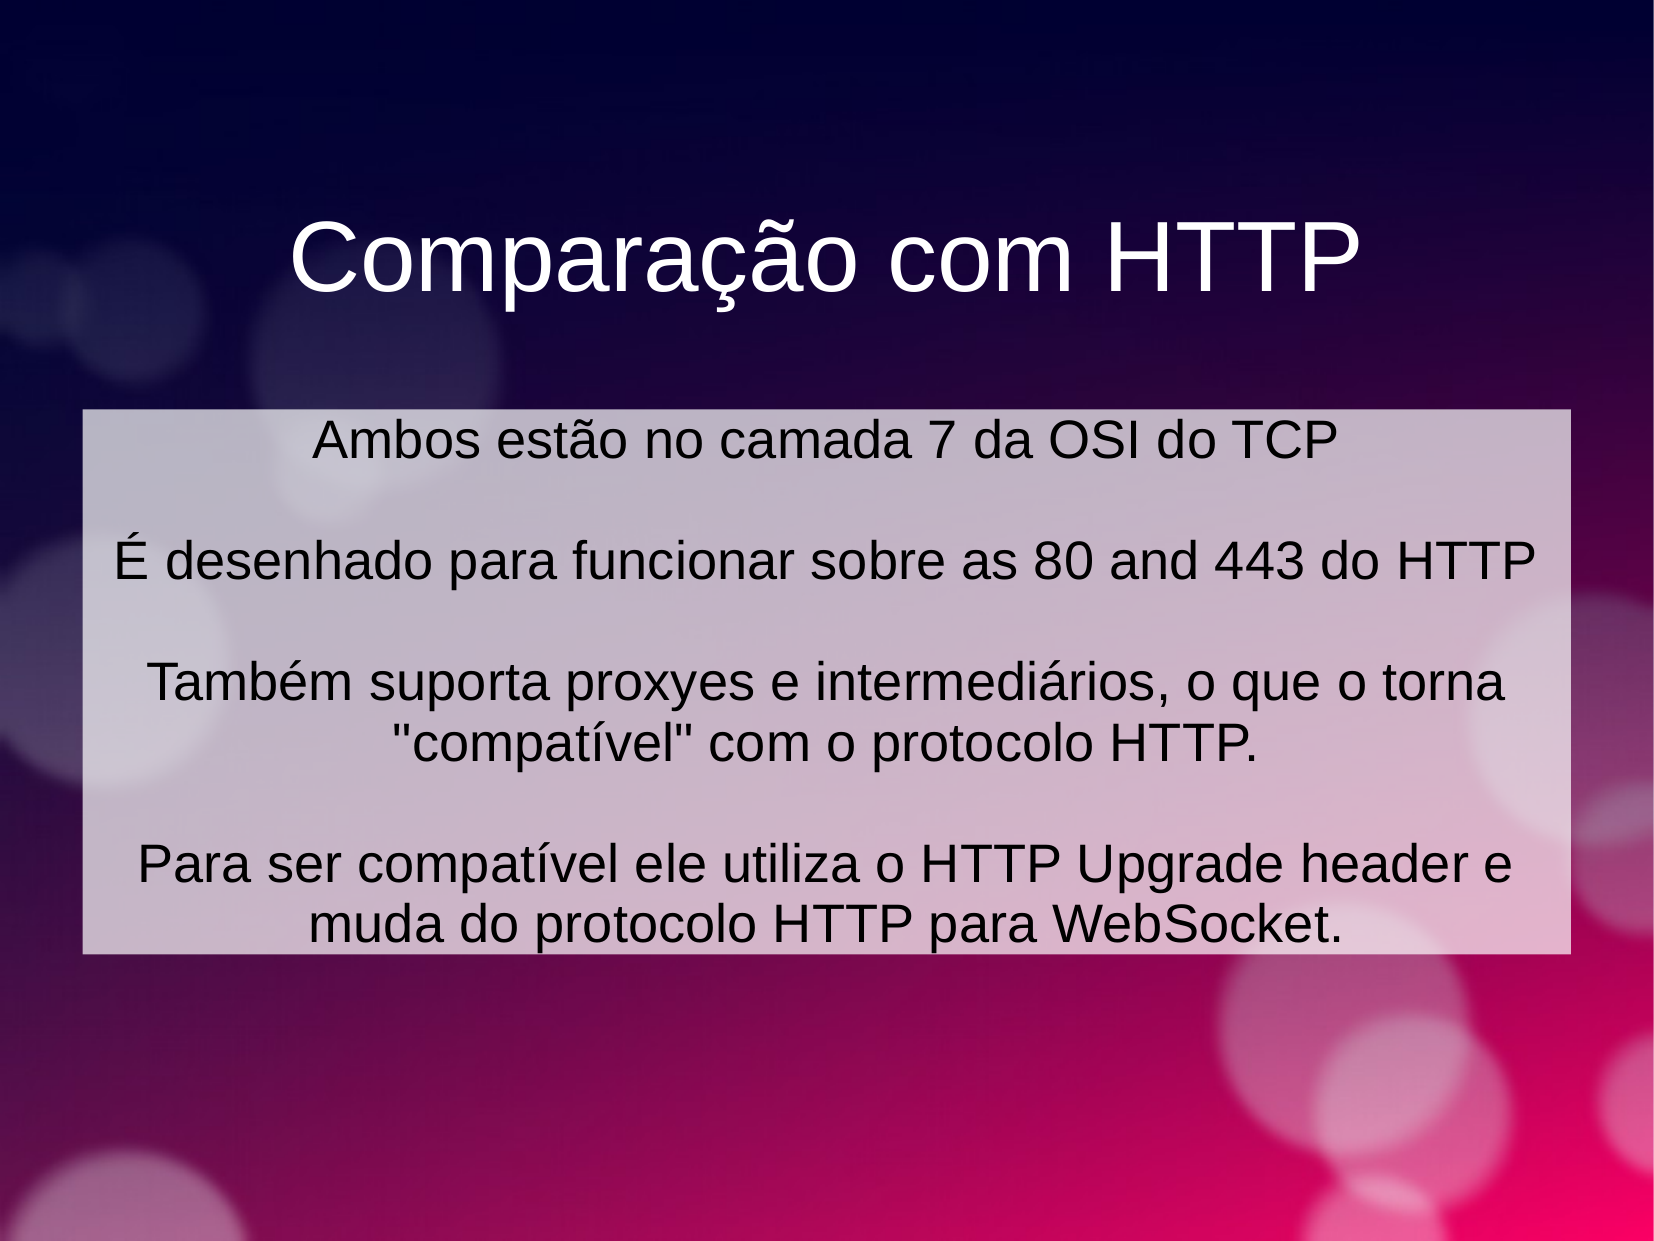

# Comparação com HTTP
Ambos estão no camada 7 da OSI do TCP
É desenhado para funcionar sobre as 80 and 443 do HTTP
Também suporta proxyes e intermediários, o que o torna "compatível" com o protocolo HTTP.
Para ser compatível ele utiliza o HTTP Upgrade header e muda do protocolo HTTP para WebSocket.